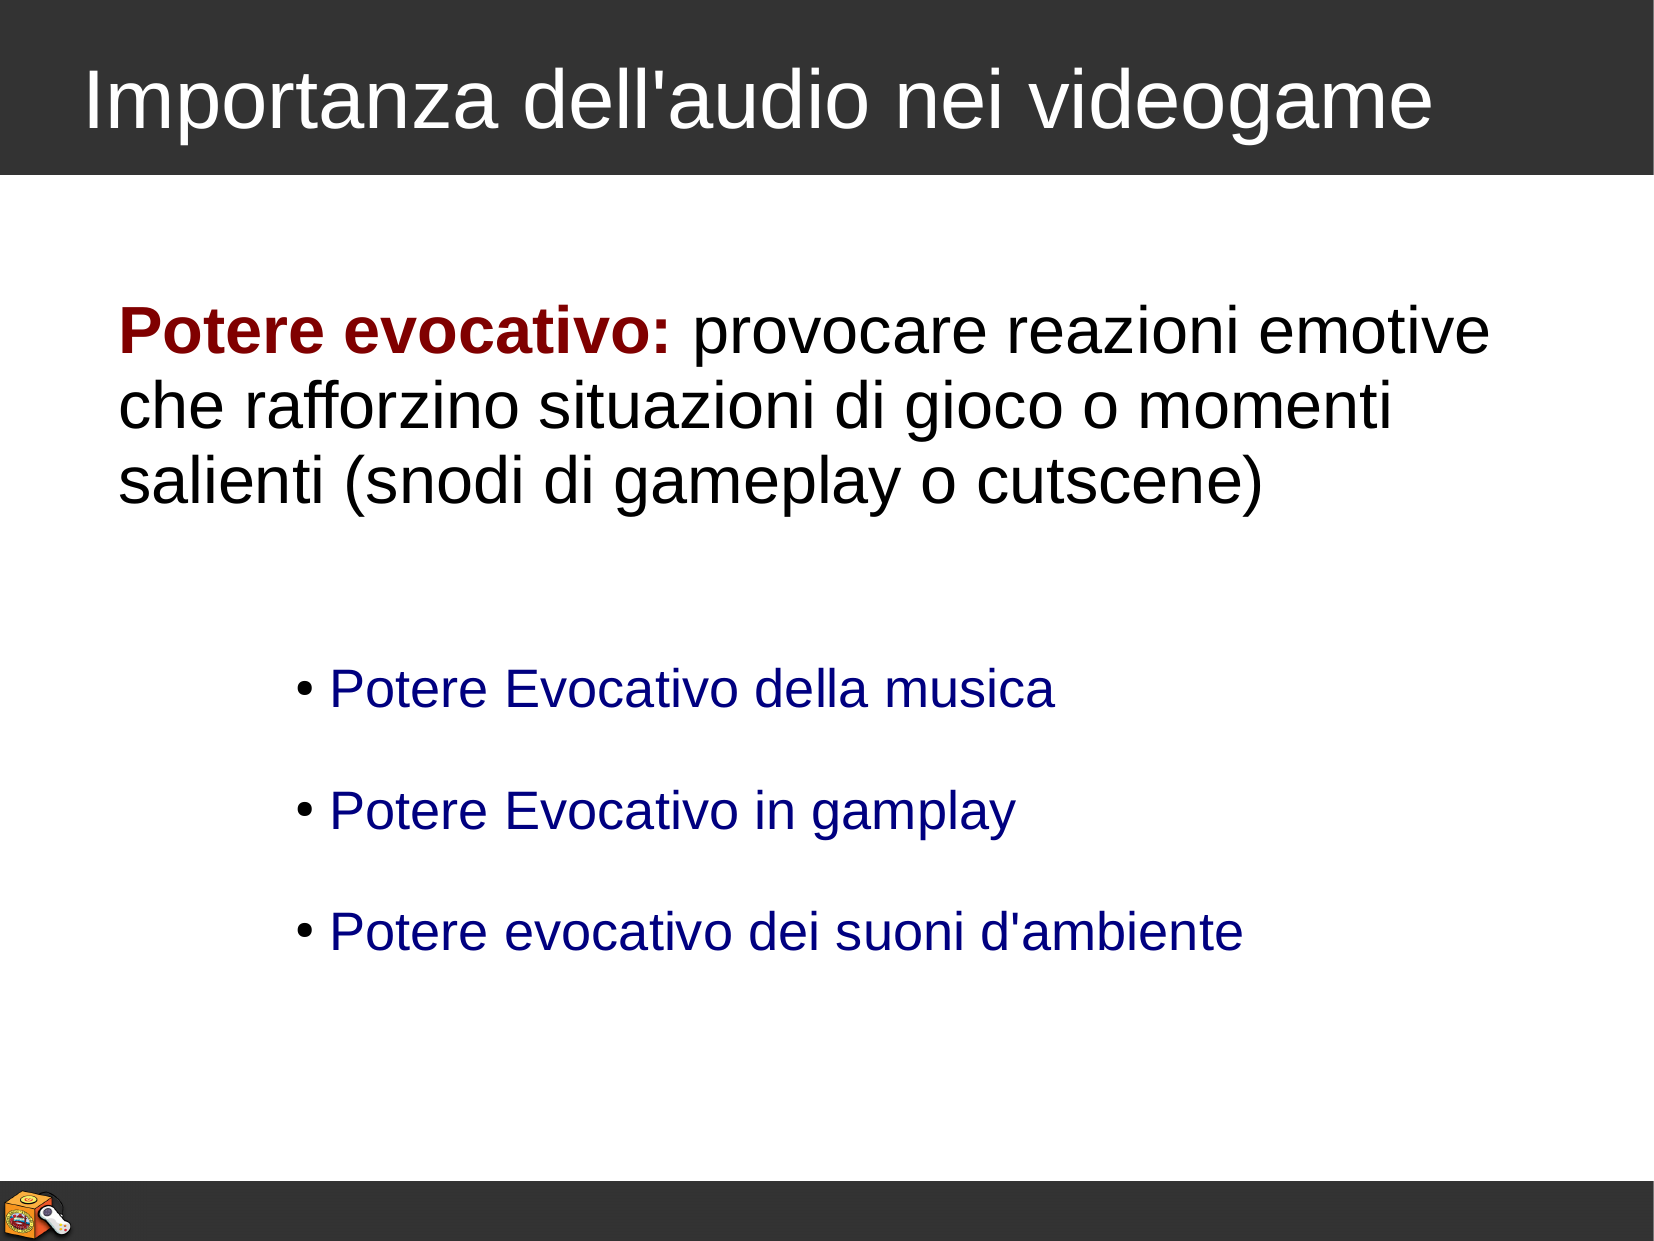

# Importanza dell'audio nei videogame
Potere evocativo: provocare reazioni emotive che rafforzino situazioni di gioco o momenti salienti (snodi di gameplay o cutscene)
 Potere Evocativo della musica
 Potere Evocativo in gamplay
 Potere evocativo dei suoni d'ambiente